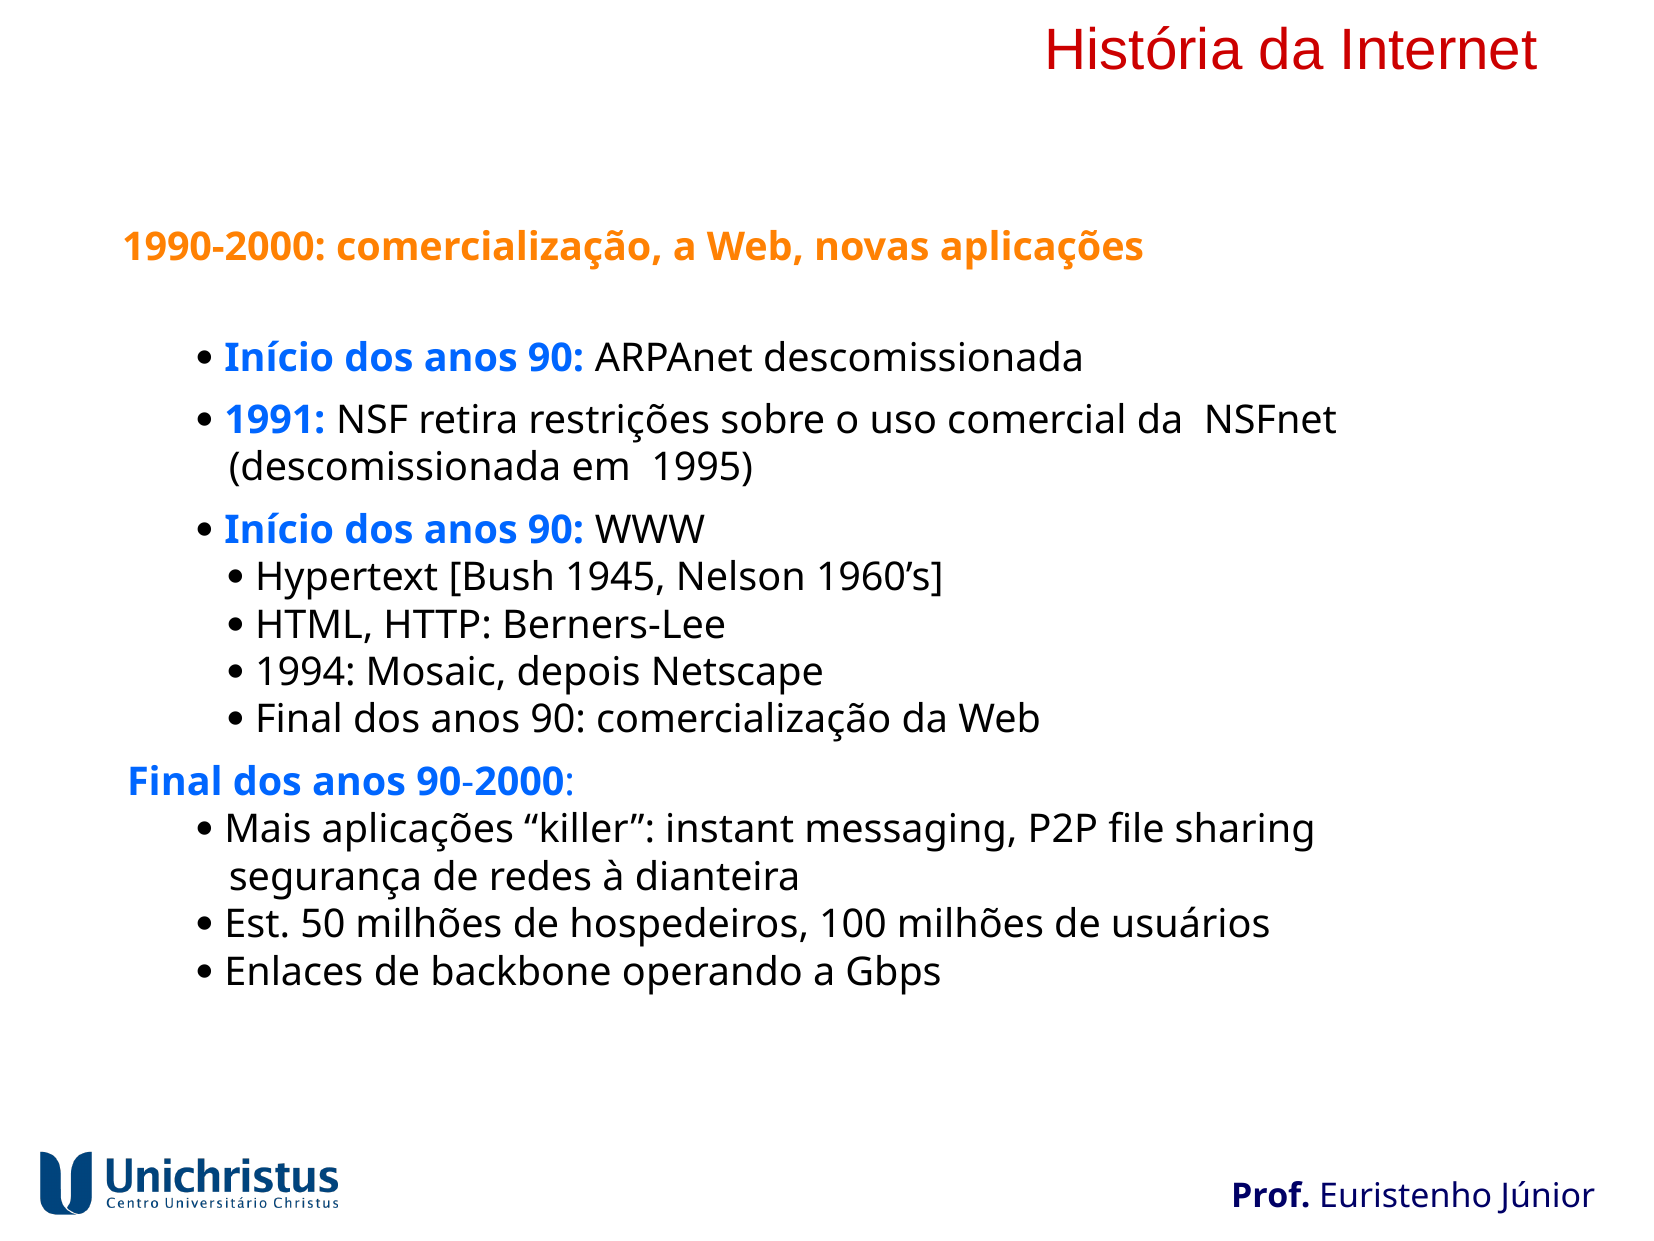

História da Internet
História da Internet
1990-2000: comercialização, a Web, novas aplicações
#  Início dos anos 90: ARPAnet descomissionada
 1991: NSF retira restrições sobre o uso comercial da NSFnet (descomissionada em 1995)
 Início dos anos 90: WWW
	 Hypertext [Bush 1945, Nelson 1960’s]
	 HTML, HTTP: Berners-Lee
	 1994: Mosaic, depois Netscape
	 Final dos anos 90: comercialização da Web
Final dos anos 90-2000:
 Mais aplicações “killer”: instant messaging, P2P file sharing
	segurança de redes à dianteira
 Est. 50 milhões de hospedeiros, 100 milhões de usuários
 Enlaces de backbone operando a Gbps
Prof. Euristenho Júnior